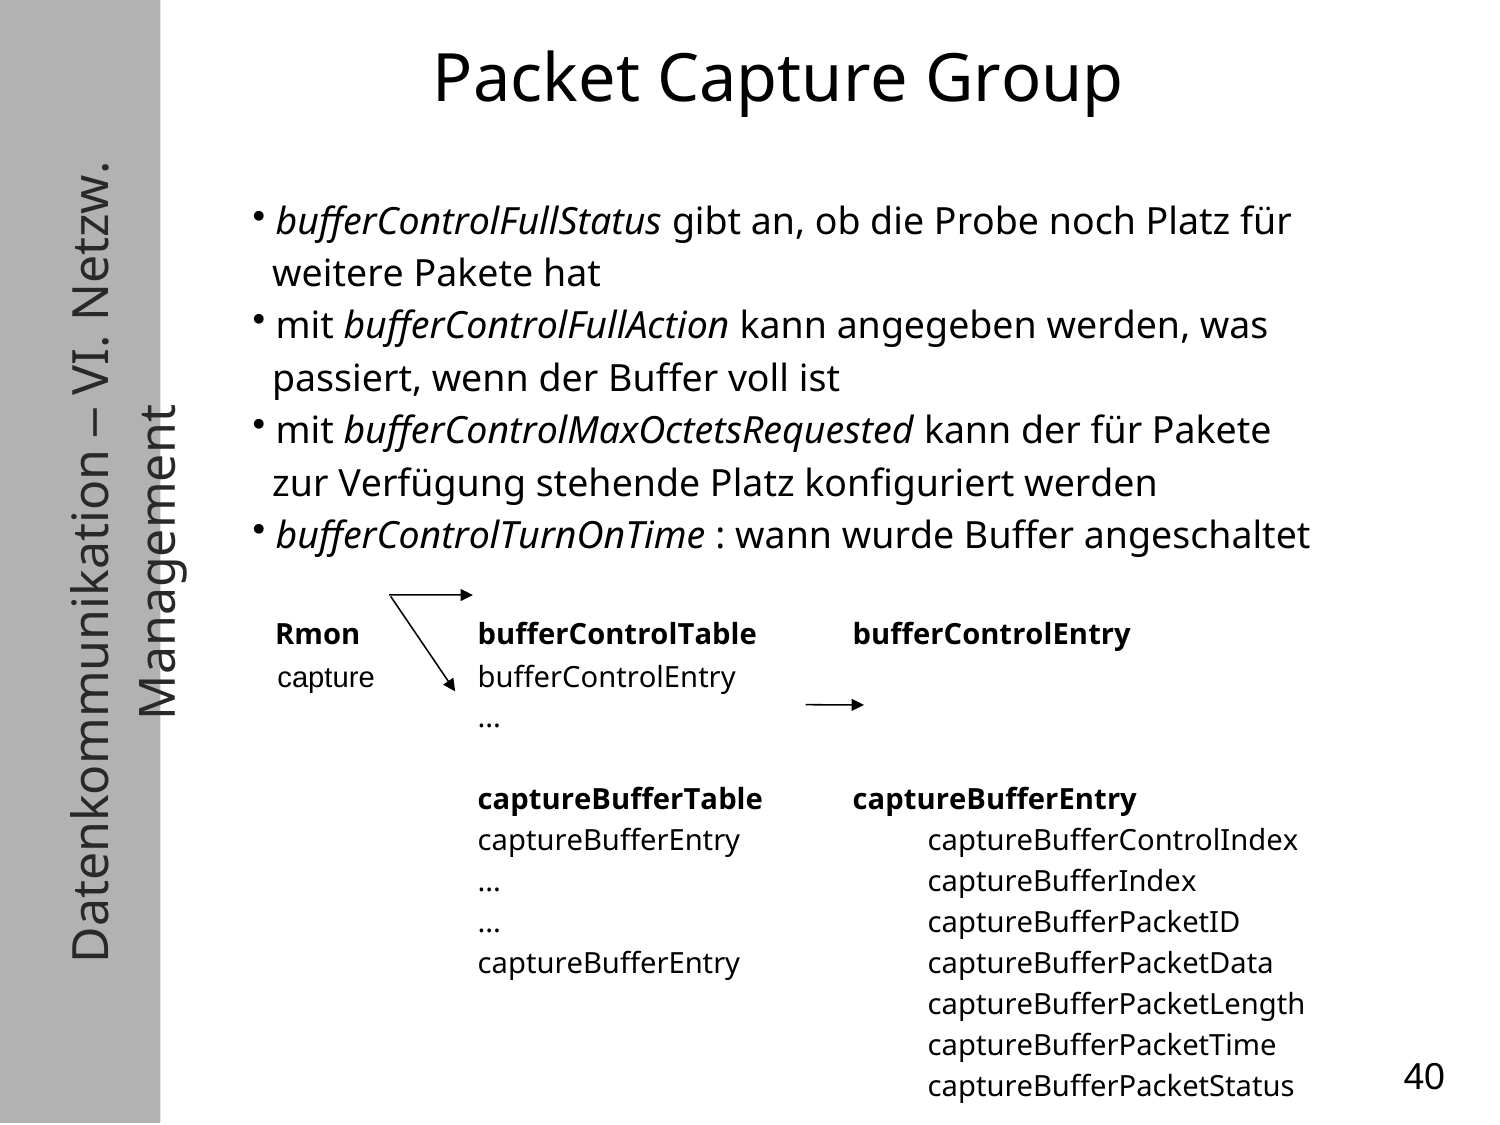

Packet Capture Group
 bufferControlFullStatus gibt an, ob die Probe noch Platz für
 weitere Pakete hat
 mit bufferControlFullAction kann angegeben werden, was
 passiert, wenn der Buffer voll ist
 mit bufferControlMaxOctetsRequested kann der für Pakete
 zur Verfügung stehende Platz konfiguriert werden
 bufferControlTurnOnTime : wann wurde Buffer angeschaltet
 Rmon		bufferControlTable		bufferControlEntry
 capture		bufferControlEntry
			...
			captureBufferTable		captureBufferEntry
			captureBufferEntry			captureBufferControlIndex
			...						captureBufferIndex
			...						captureBufferPacketID
			captureBufferEntry			captureBufferPacketData
									captureBufferPacketLength
									captureBufferPacketTime
									captureBufferPacketStatus
Datenkommunikation – VI. Netzw. Management